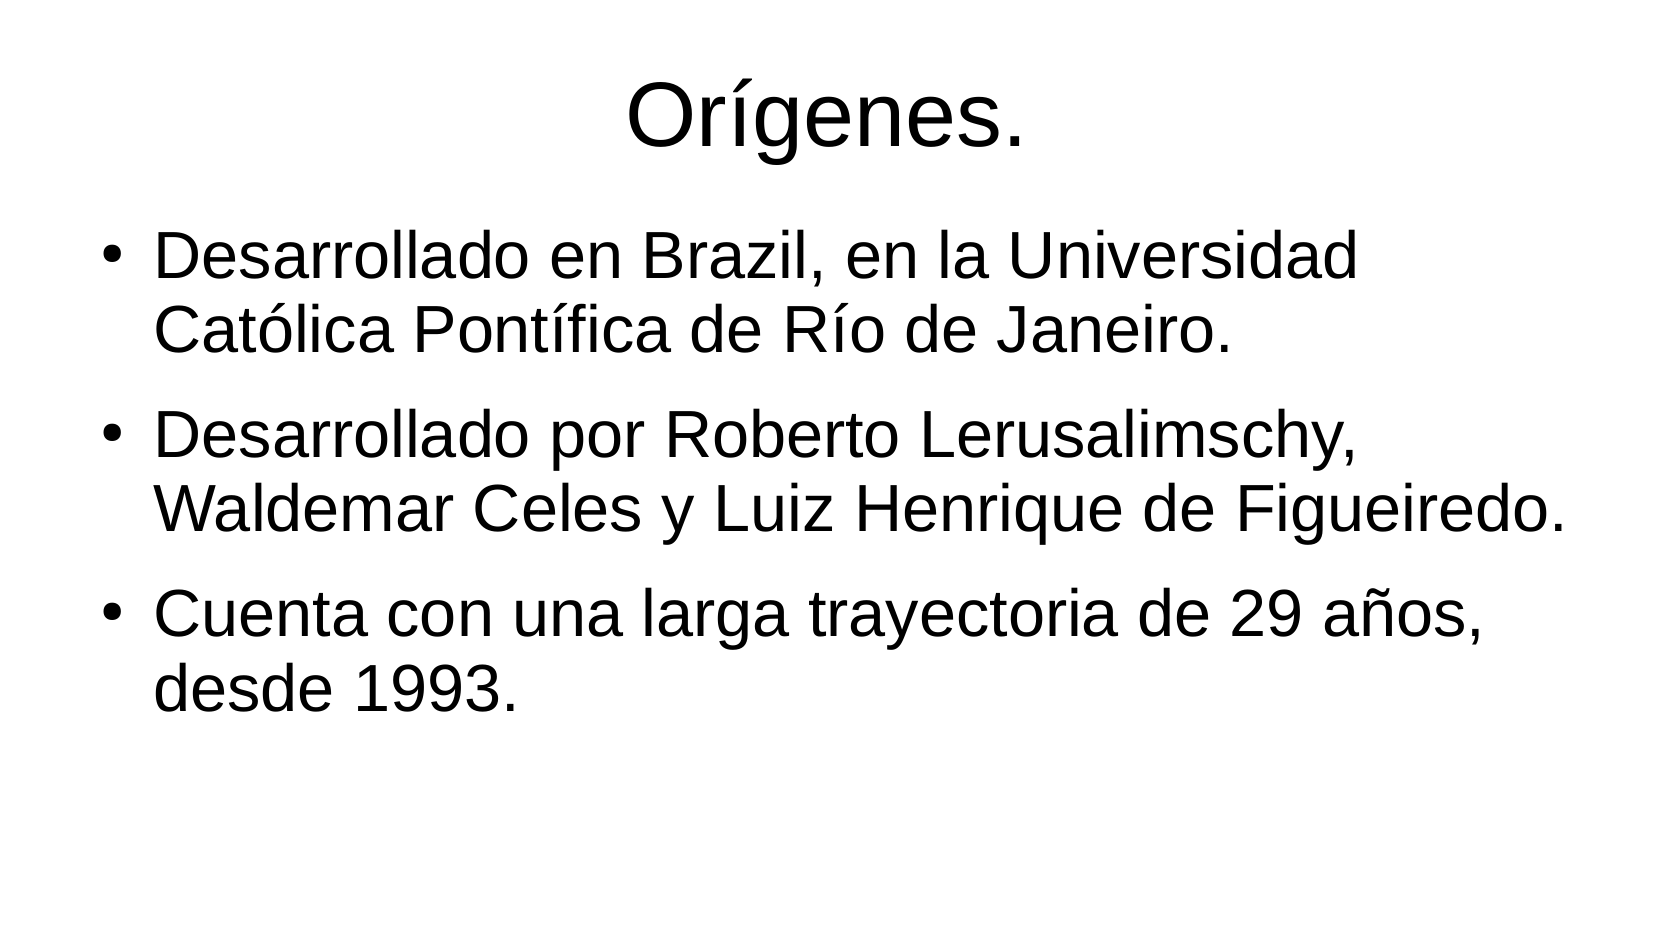

# Orígenes.
Desarrollado en Brazil, en la Universidad Católica Pontífica de Río de Janeiro.
Desarrollado por Roberto Lerusalimschy, Waldemar Celes y Luiz Henrique de Figueiredo.
Cuenta con una larga trayectoria de 29 años, desde 1993.